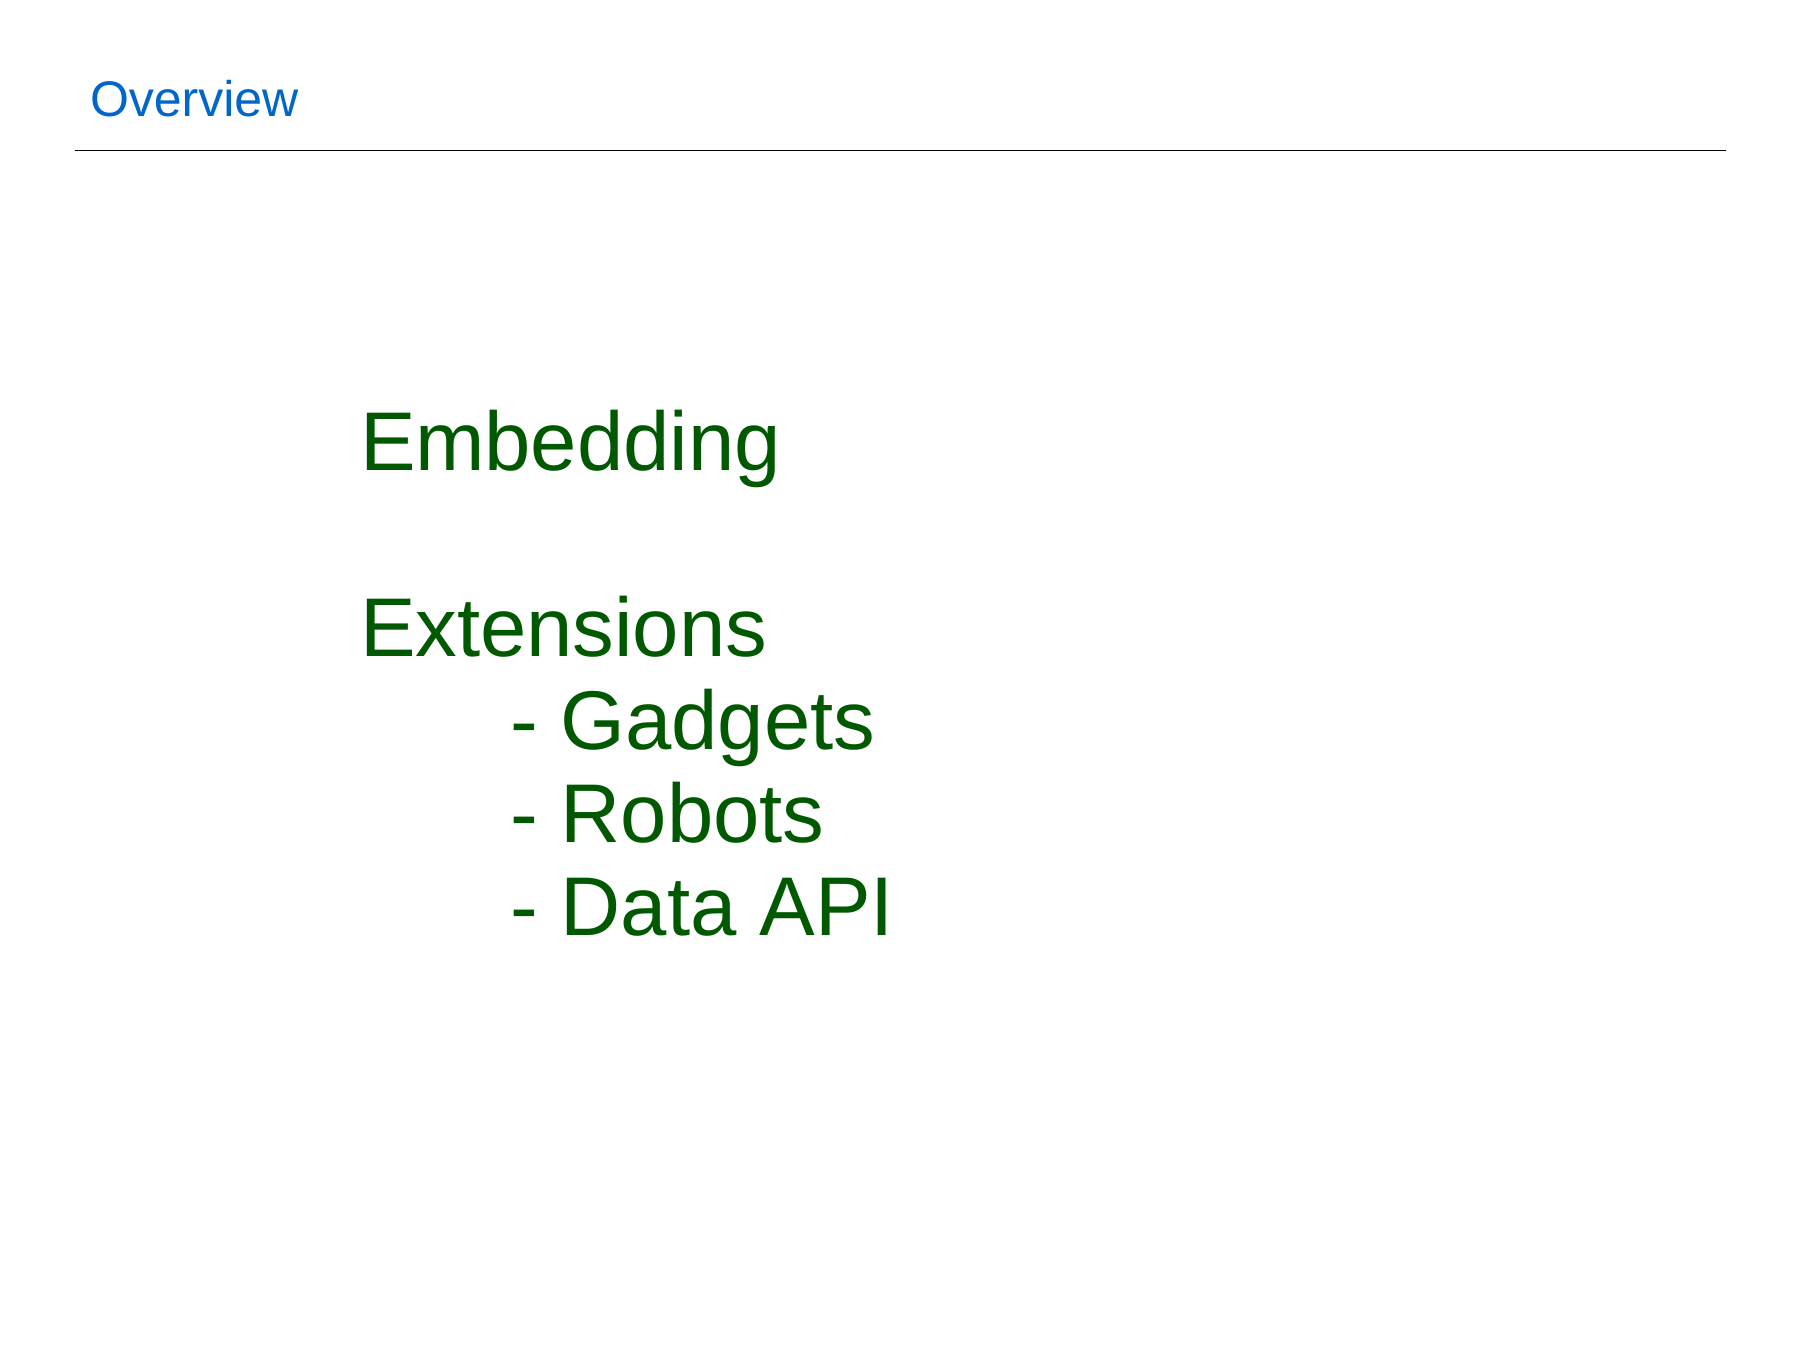

# Overview
Embedding
Extensions
	- Gadgets
	- Robots
	- Data API